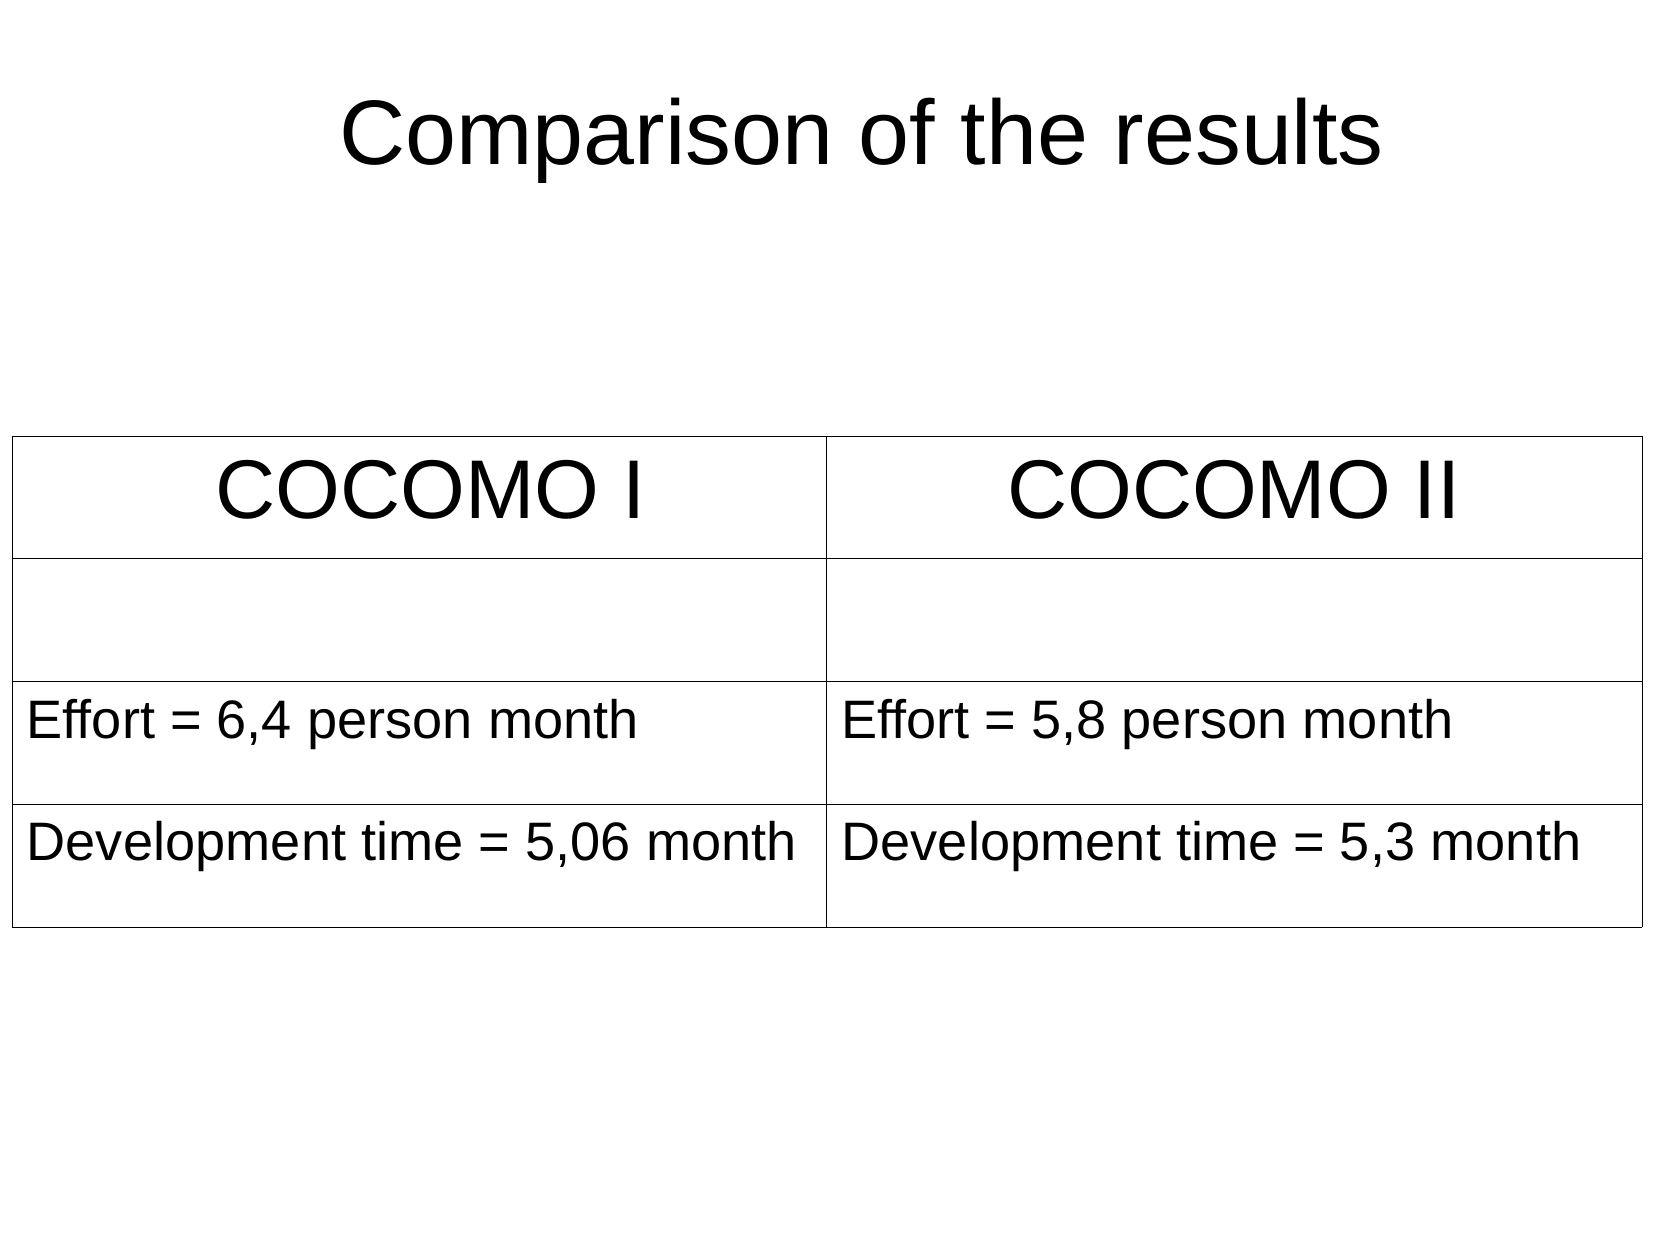

# Comparison of the results
| COCOMO I | COCOMO II |
| --- | --- |
| | |
| Effort = 6,4 person month | Effort = 5,8 person month |
| Development time = 5,06 month | Development time = 5,3 month |